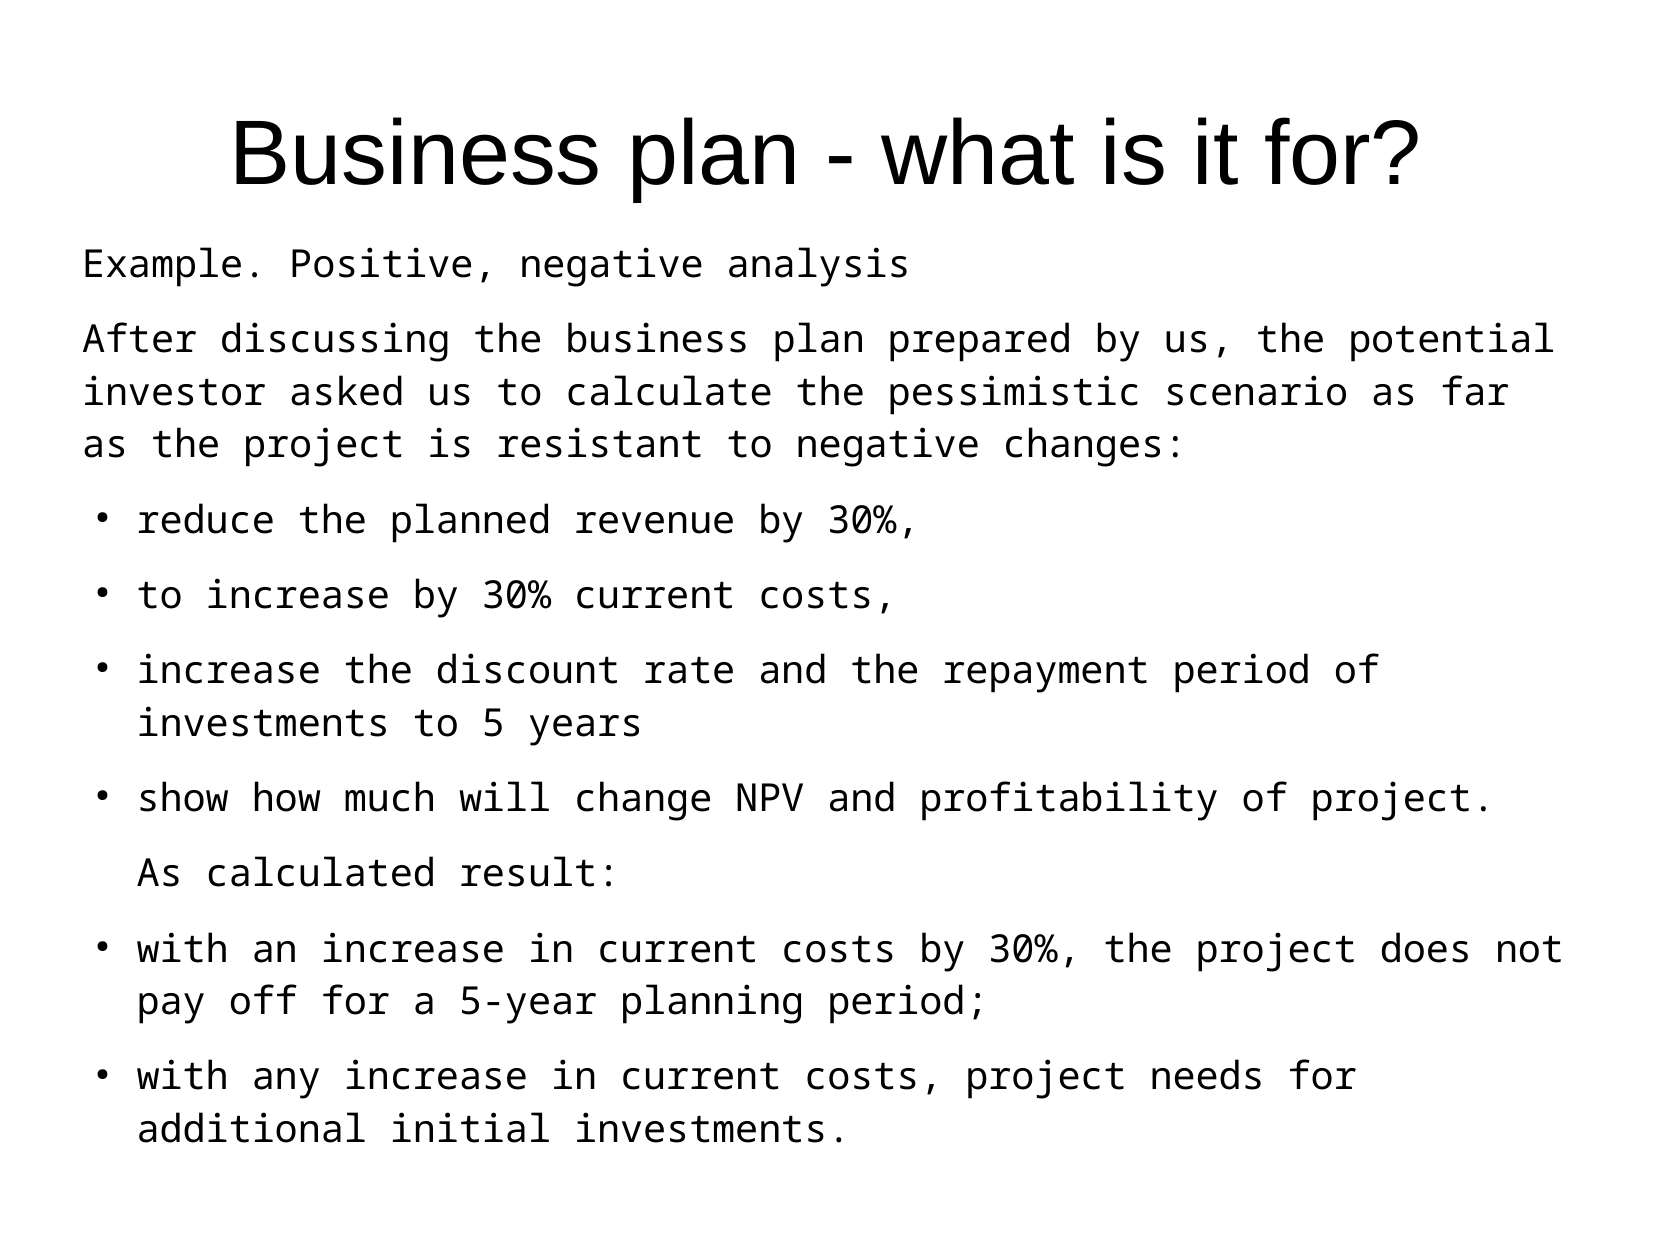

# Business plan - what is it for?
Example. Positive, negative analysis
After discussing the business plan prepared by us, the potential investor asked us to calculate the pessimistic scenario as far as the project is resistant to negative changes:
reduce the planned revenue by 30%,
to increase by 30% current costs,
increase the discount rate and the repayment period of investments to 5 years
show how much will change NPV and profitability of project.
As calculated result:
with an increase in current costs by 30%, the project does not pay off for a 5-year planning period;
with any increase in current costs, project needs for additional initial investments.